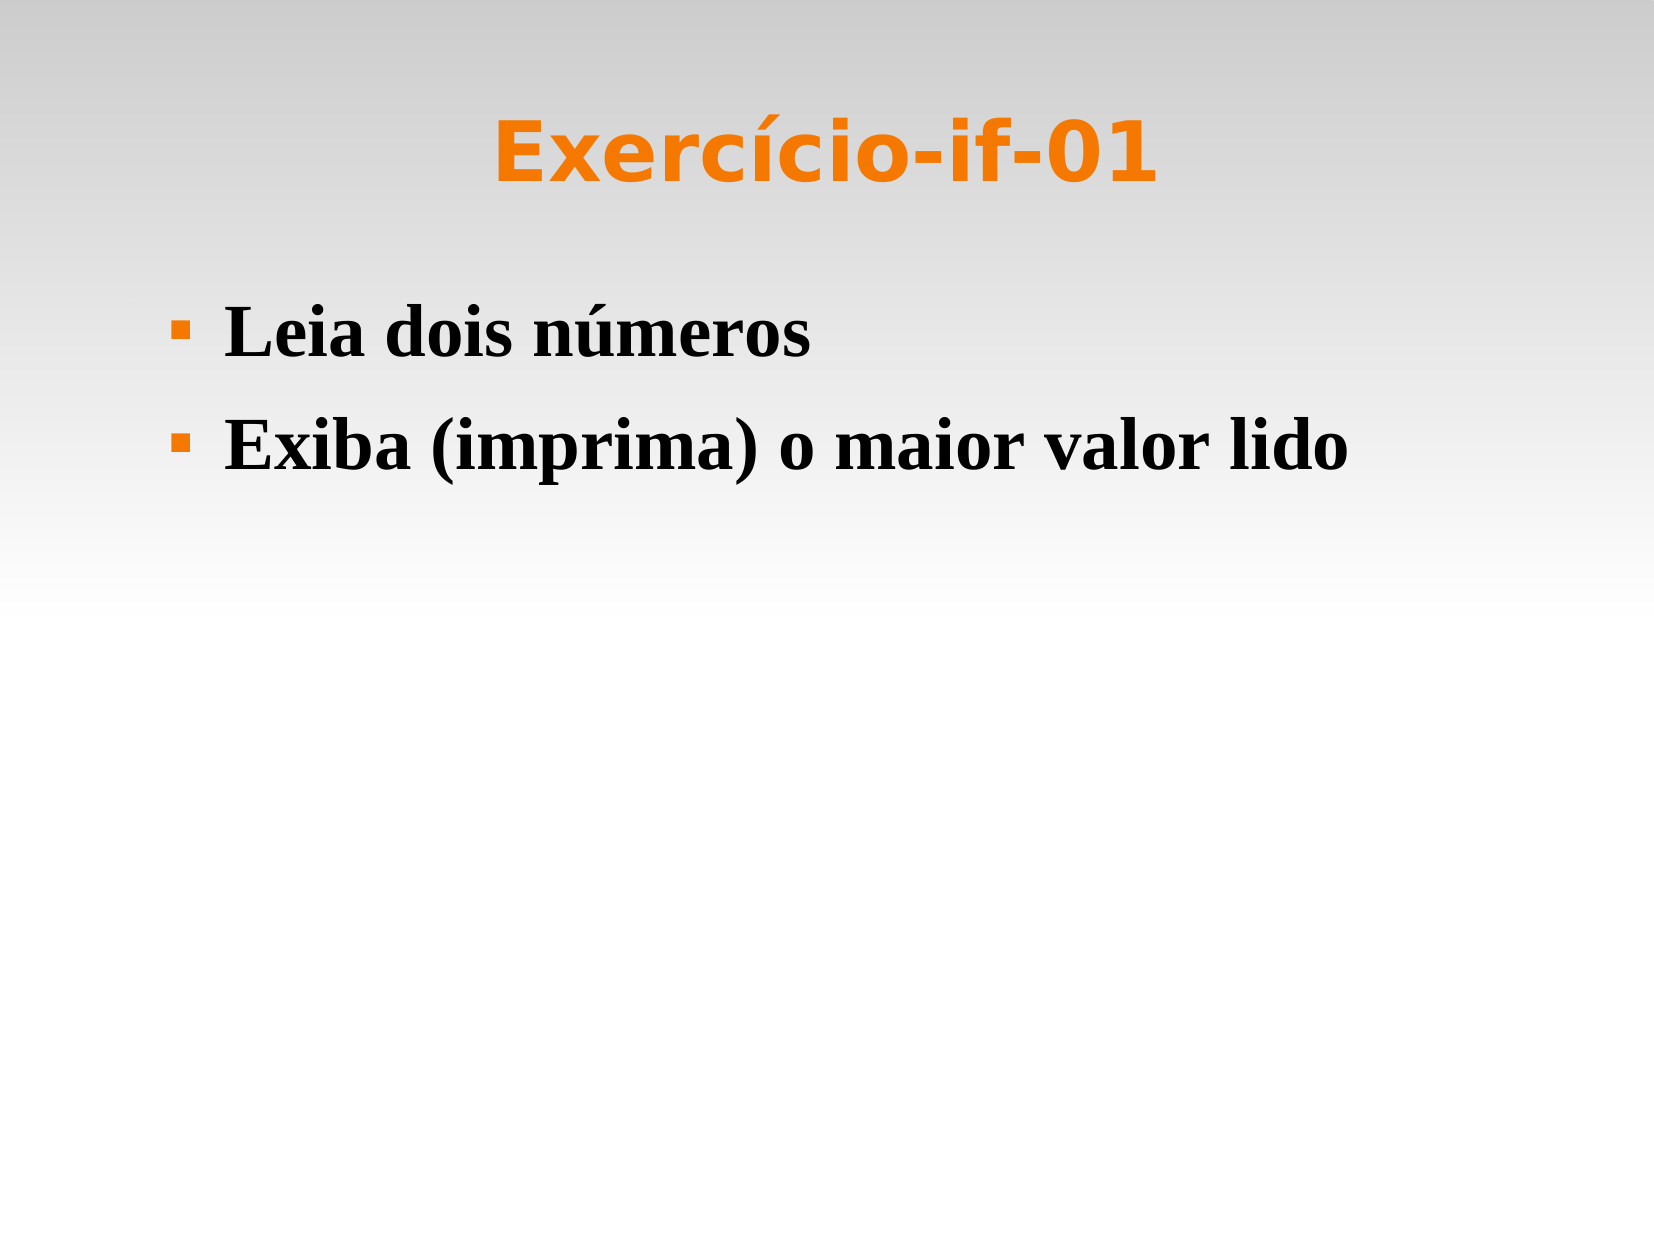

# Exercício-if-01
Leia dois números
Exiba (imprima) o maior valor lido